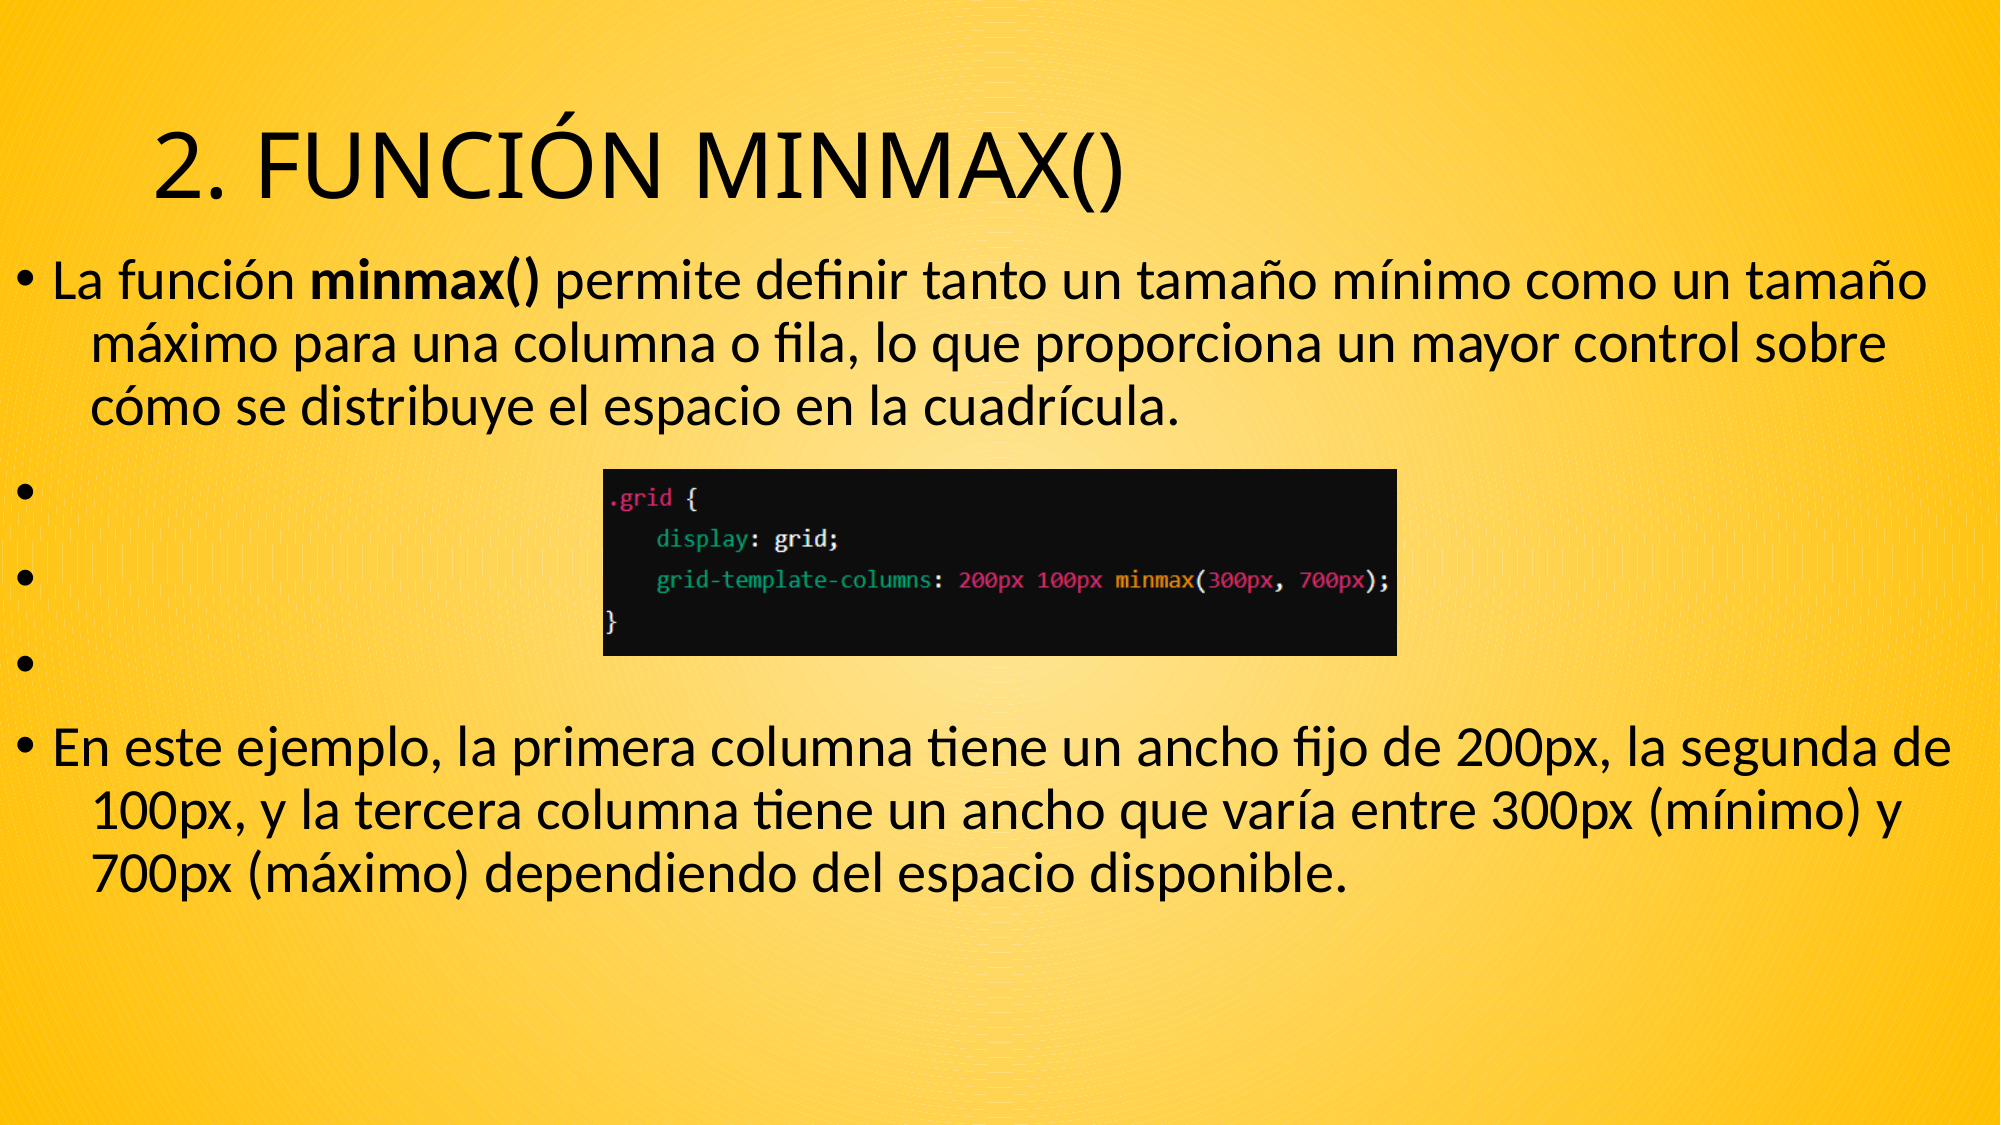

# 2. FUNCIÓN MINMAX()
La función minmax() permite definir tanto un tamaño mínimo como un tamaño máximo para una columna o fila, lo que proporciona un mayor control sobre cómo se distribuye el espacio en la cuadrícula.
En este ejemplo, la primera columna tiene un ancho fijo de 200px, la segunda de 100px, y la tercera columna tiene un ancho que varía entre 300px (mínimo) y 700px (máximo) dependiendo del espacio disponible.